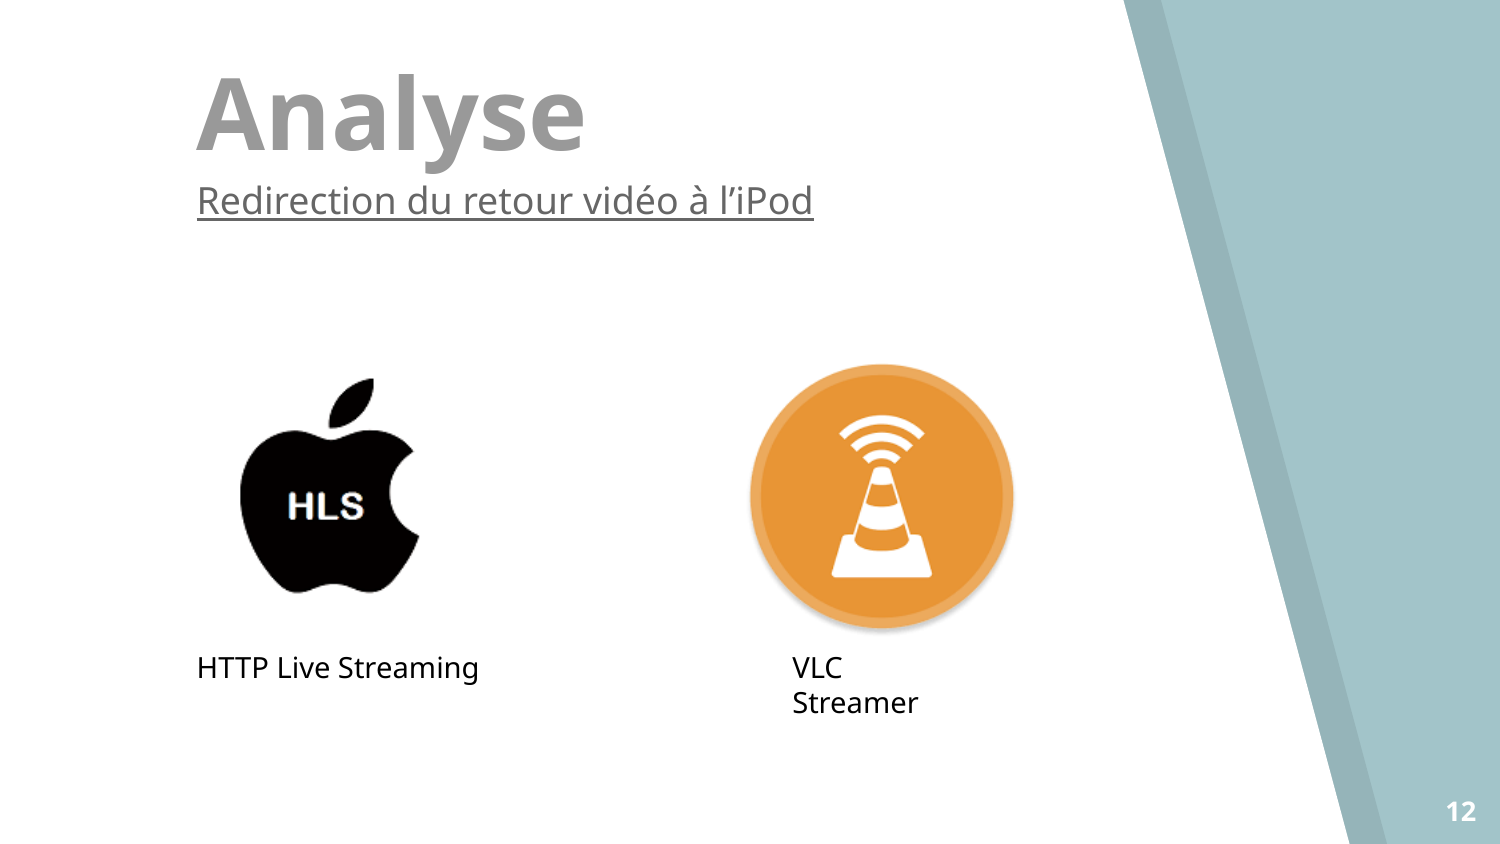

# Analyse
Redirection du retour vidéo à l’iPod
HTTP Live Streaming
VLC Streamer
12